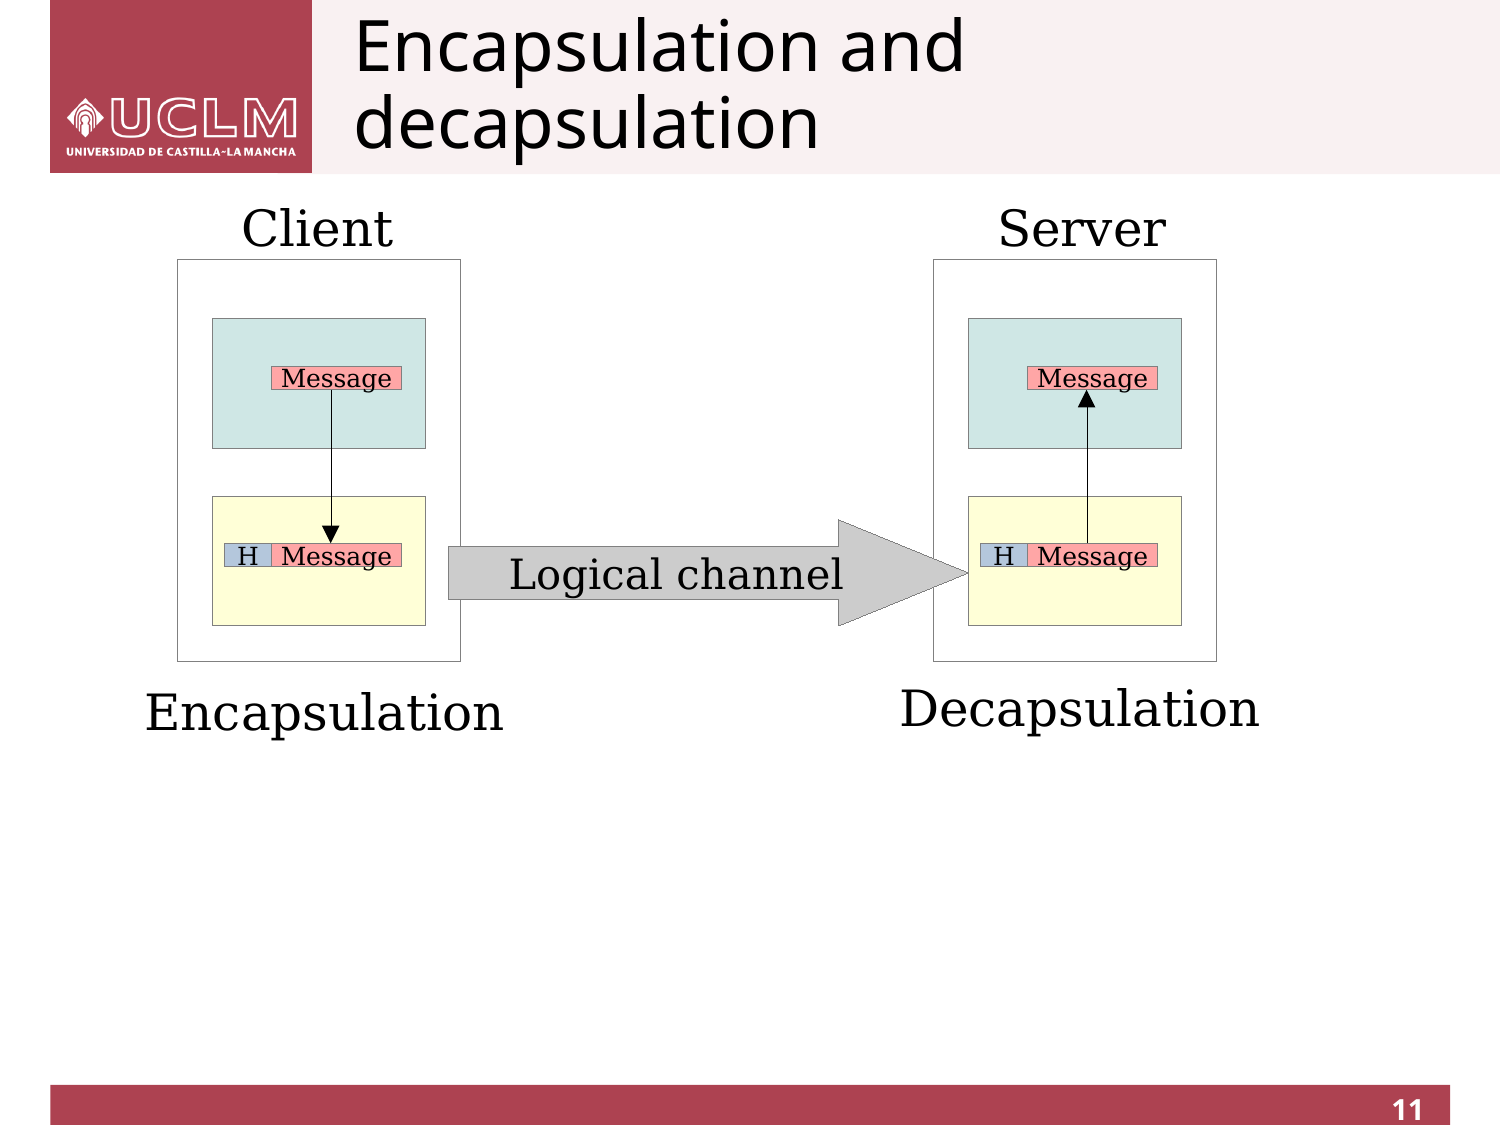

# Encapsulation and decapsulation
Client
Server
Message
Message
Logical channel
H
Message
H
Message
Decapsulation
Encapsulation
11